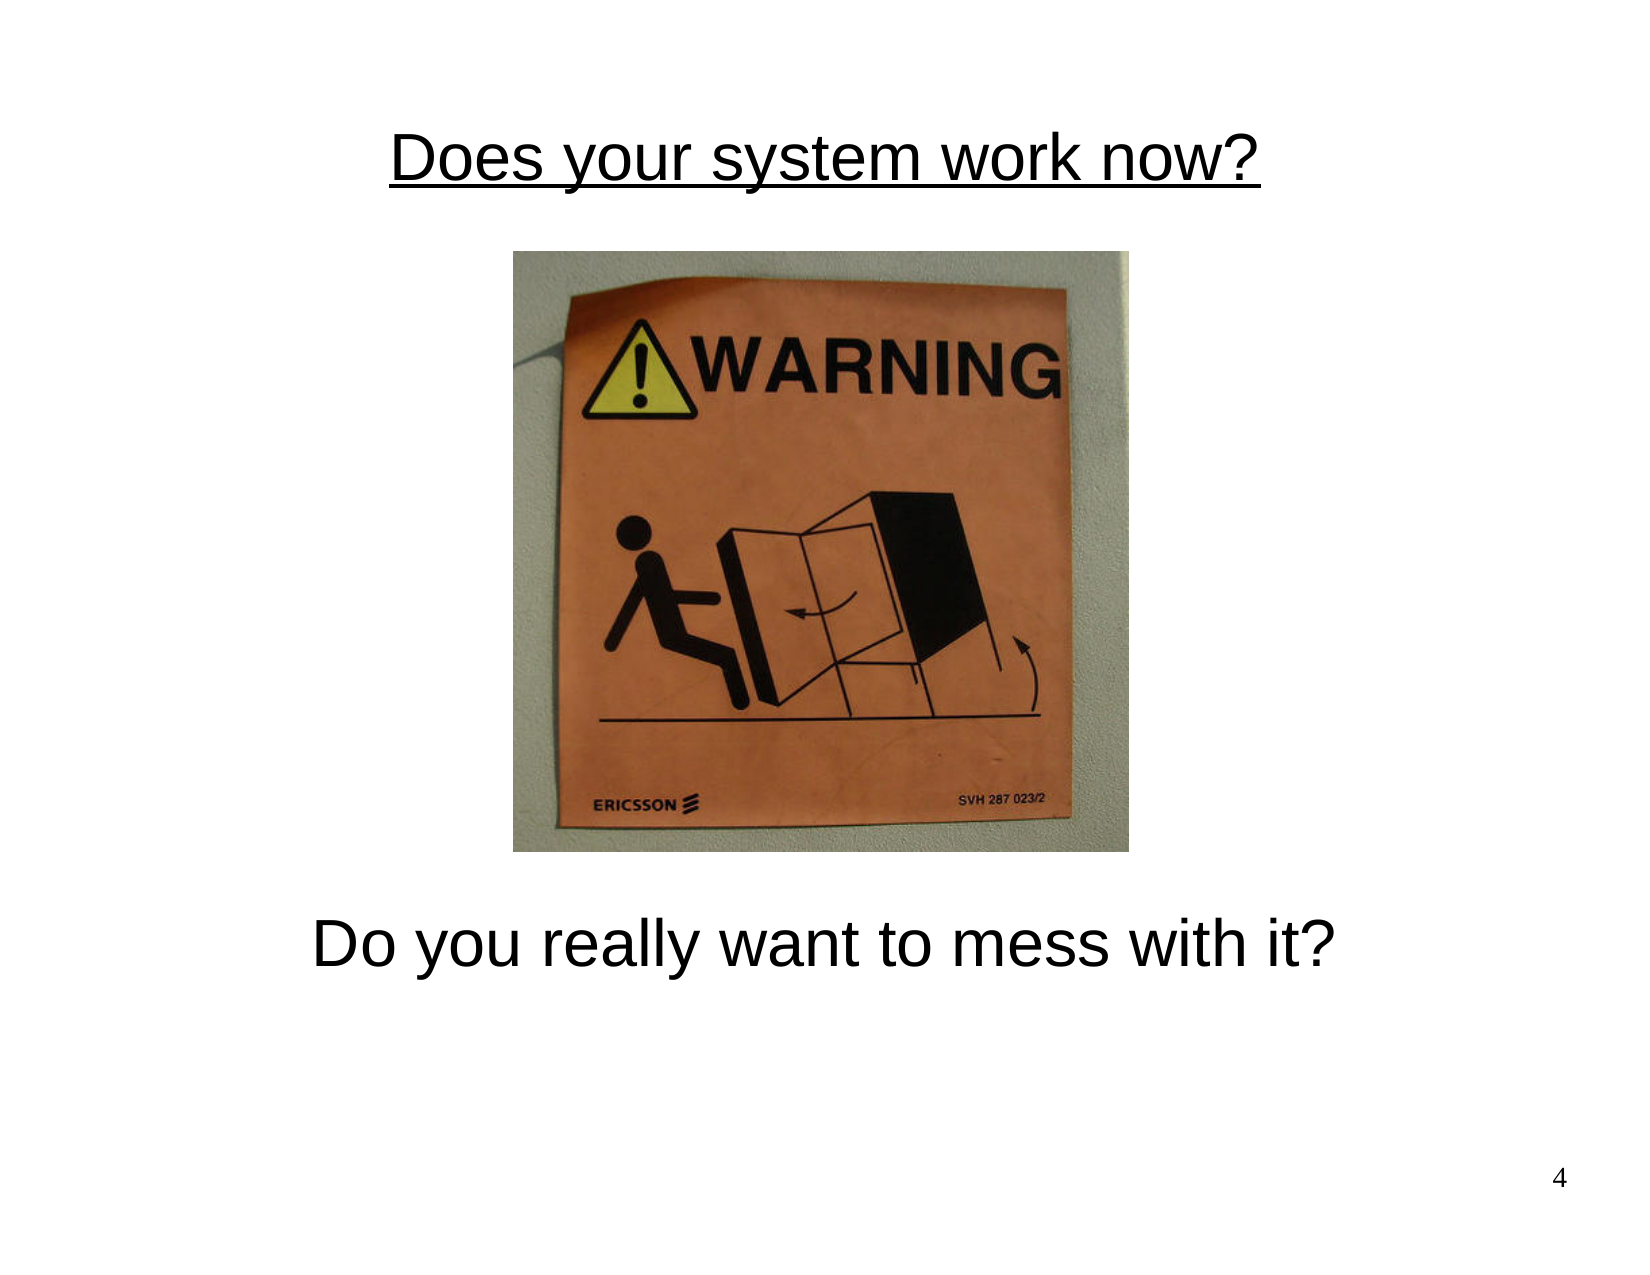

# Does your system work now?
Do you really want to mess with it?
4